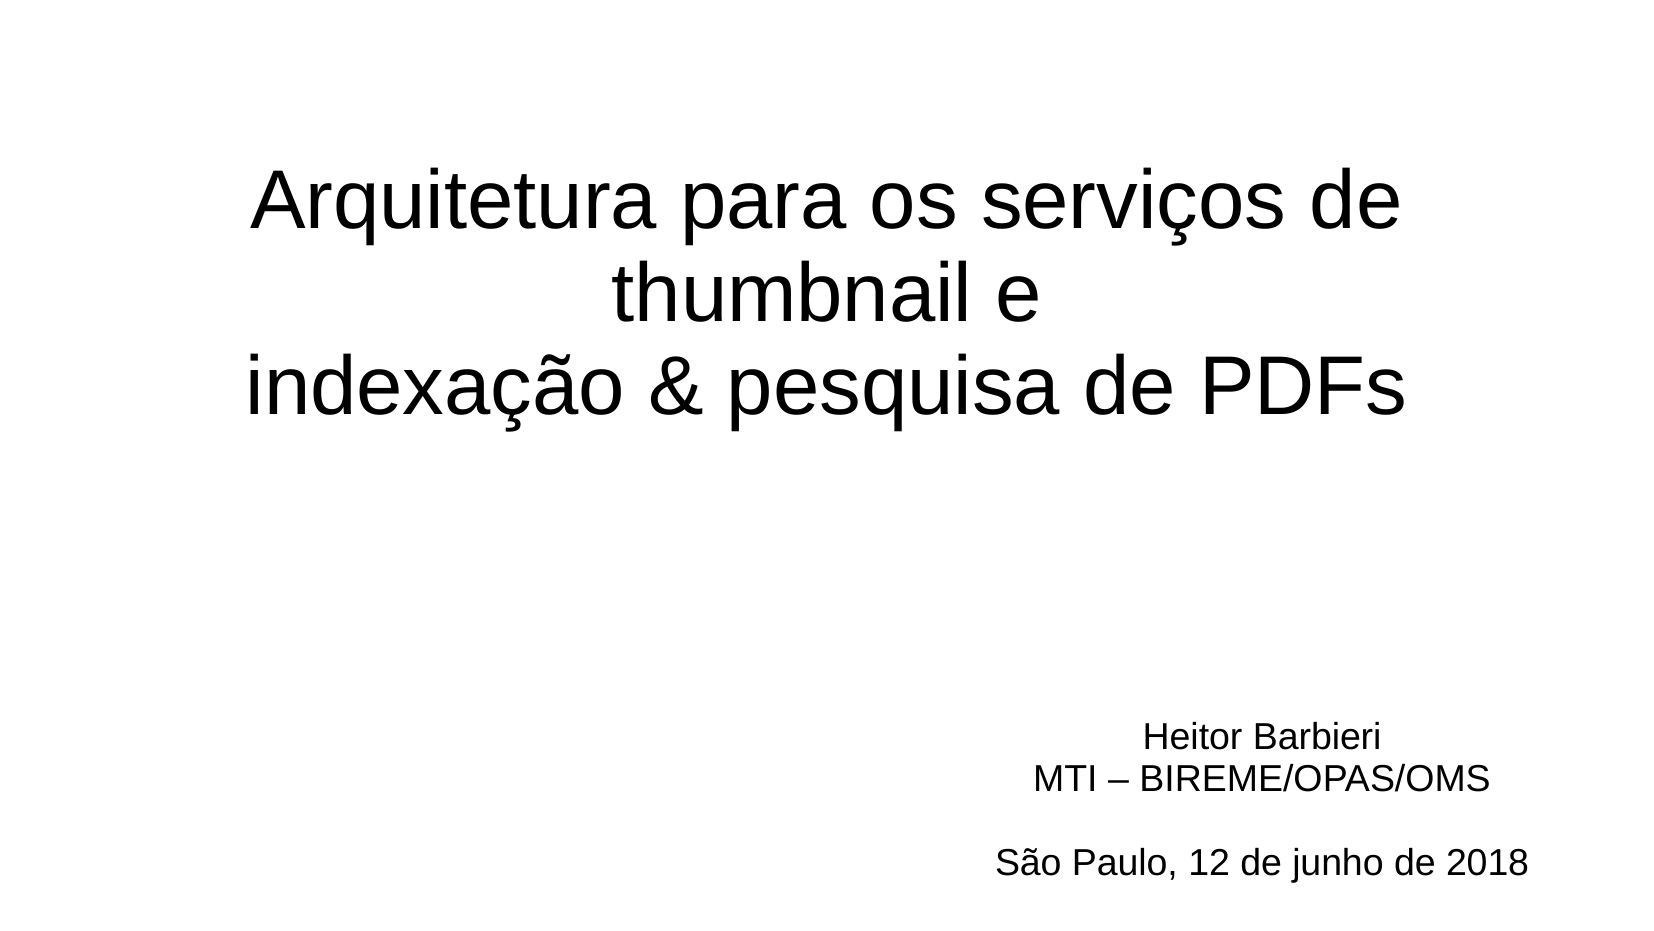

# Arquitetura para os serviços de
 thumbnail e
indexação & pesquisa de PDFs
Heitor Barbieri
MTI – BIREME/OPAS/OMS
São Paulo, 12 de junho de 2018